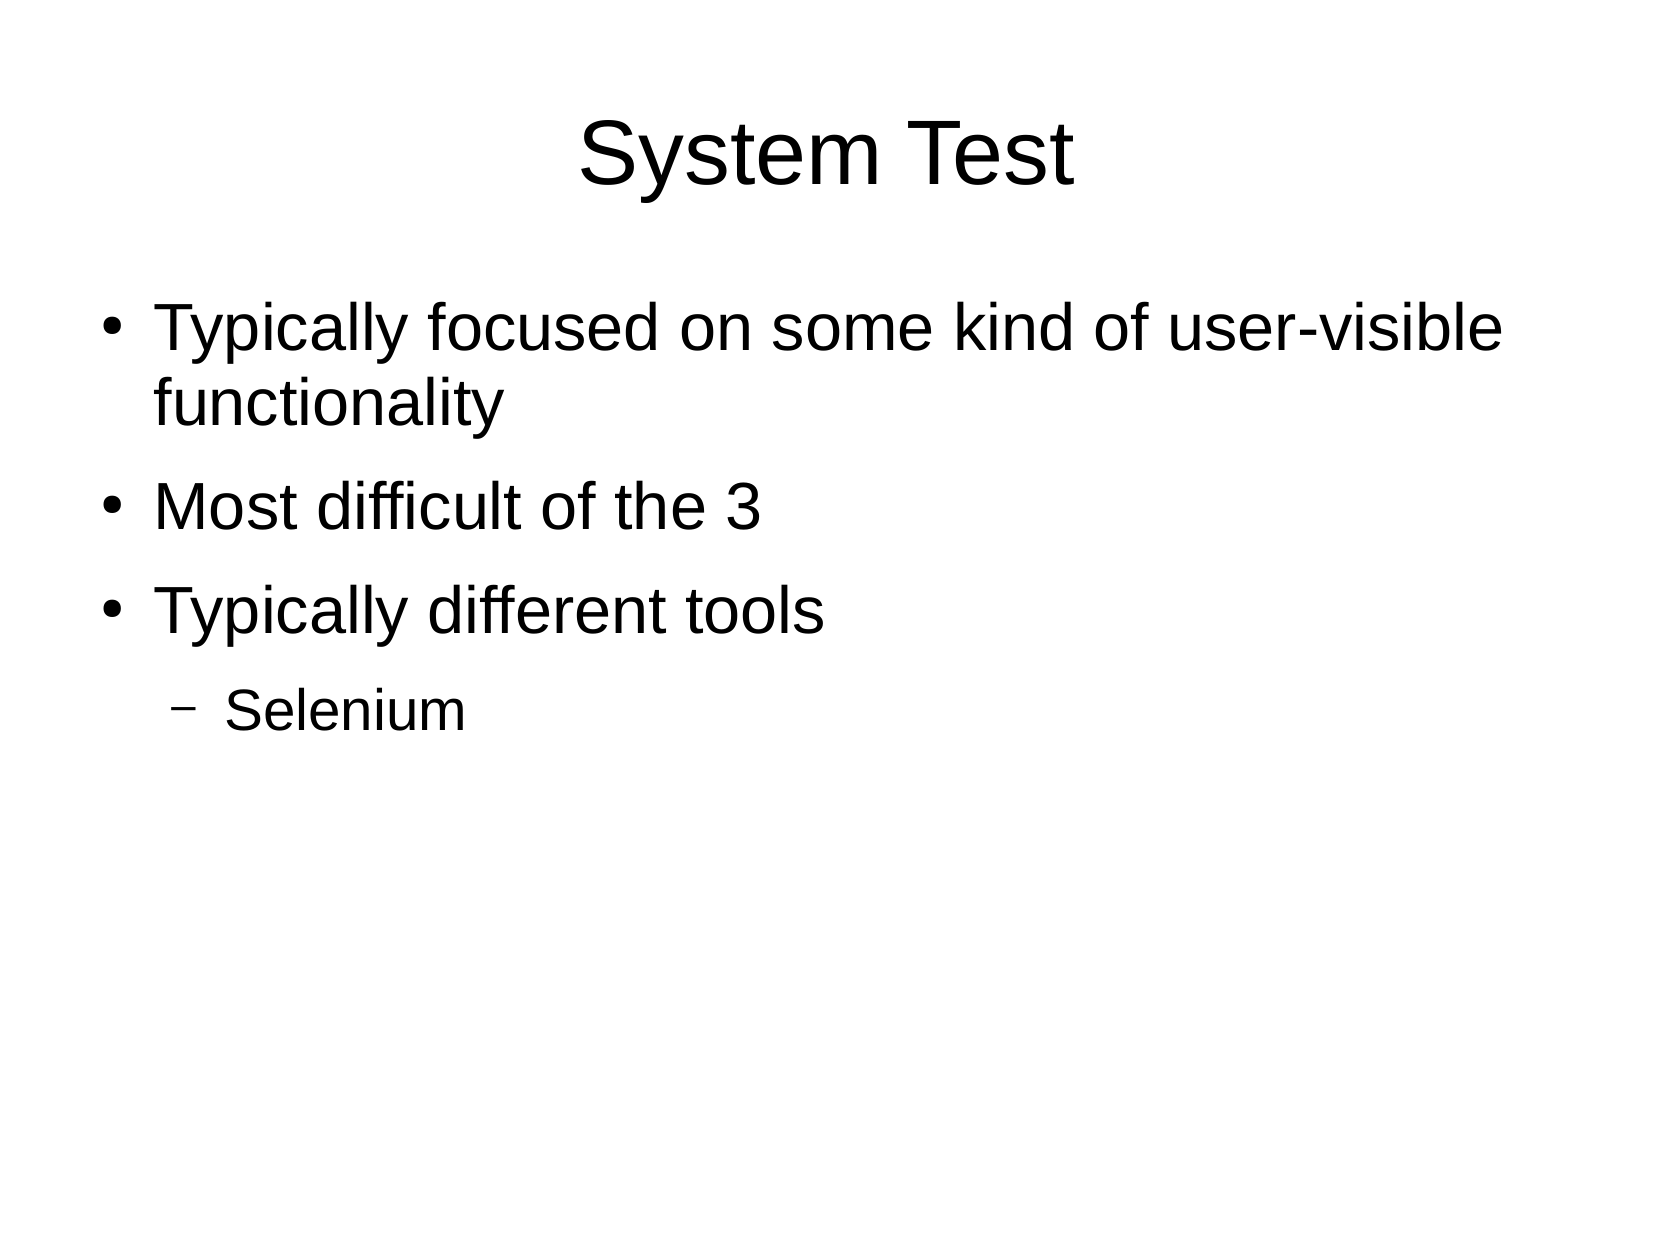

# System Test
Typically focused on some kind of user-visible functionality
Most difficult of the 3
Typically different tools
Selenium